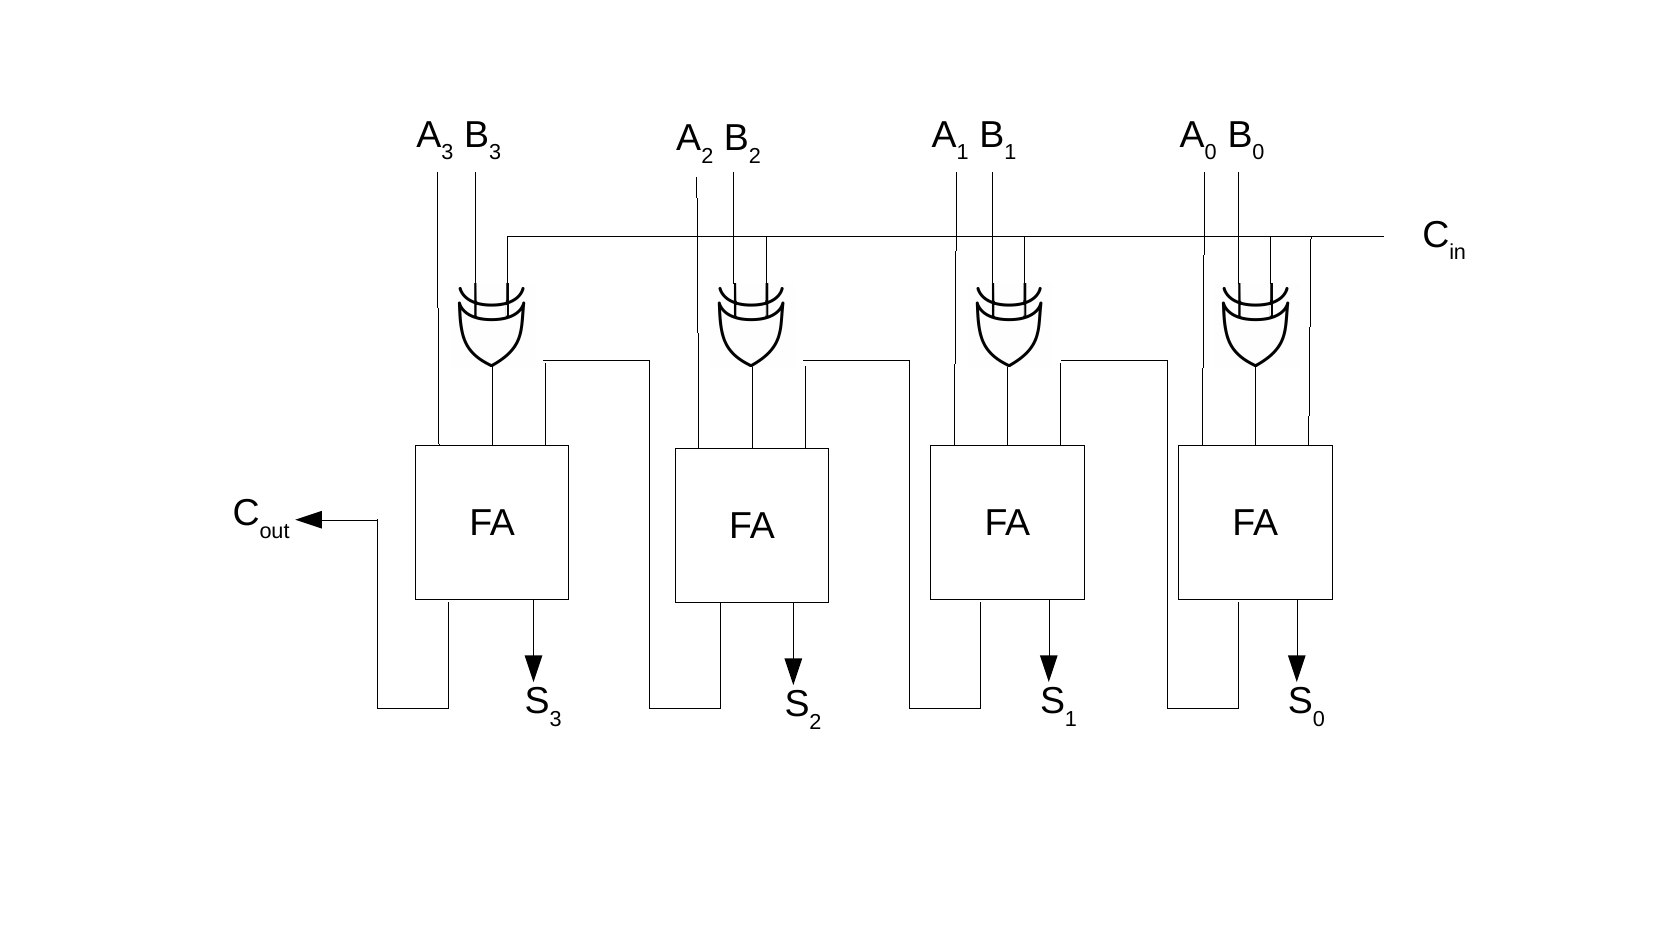

A3
B3
A1
B1
A0
B0
A2
B2
Cin
FA
FA
FA
FA
Cout
S3
S1
S0
S2